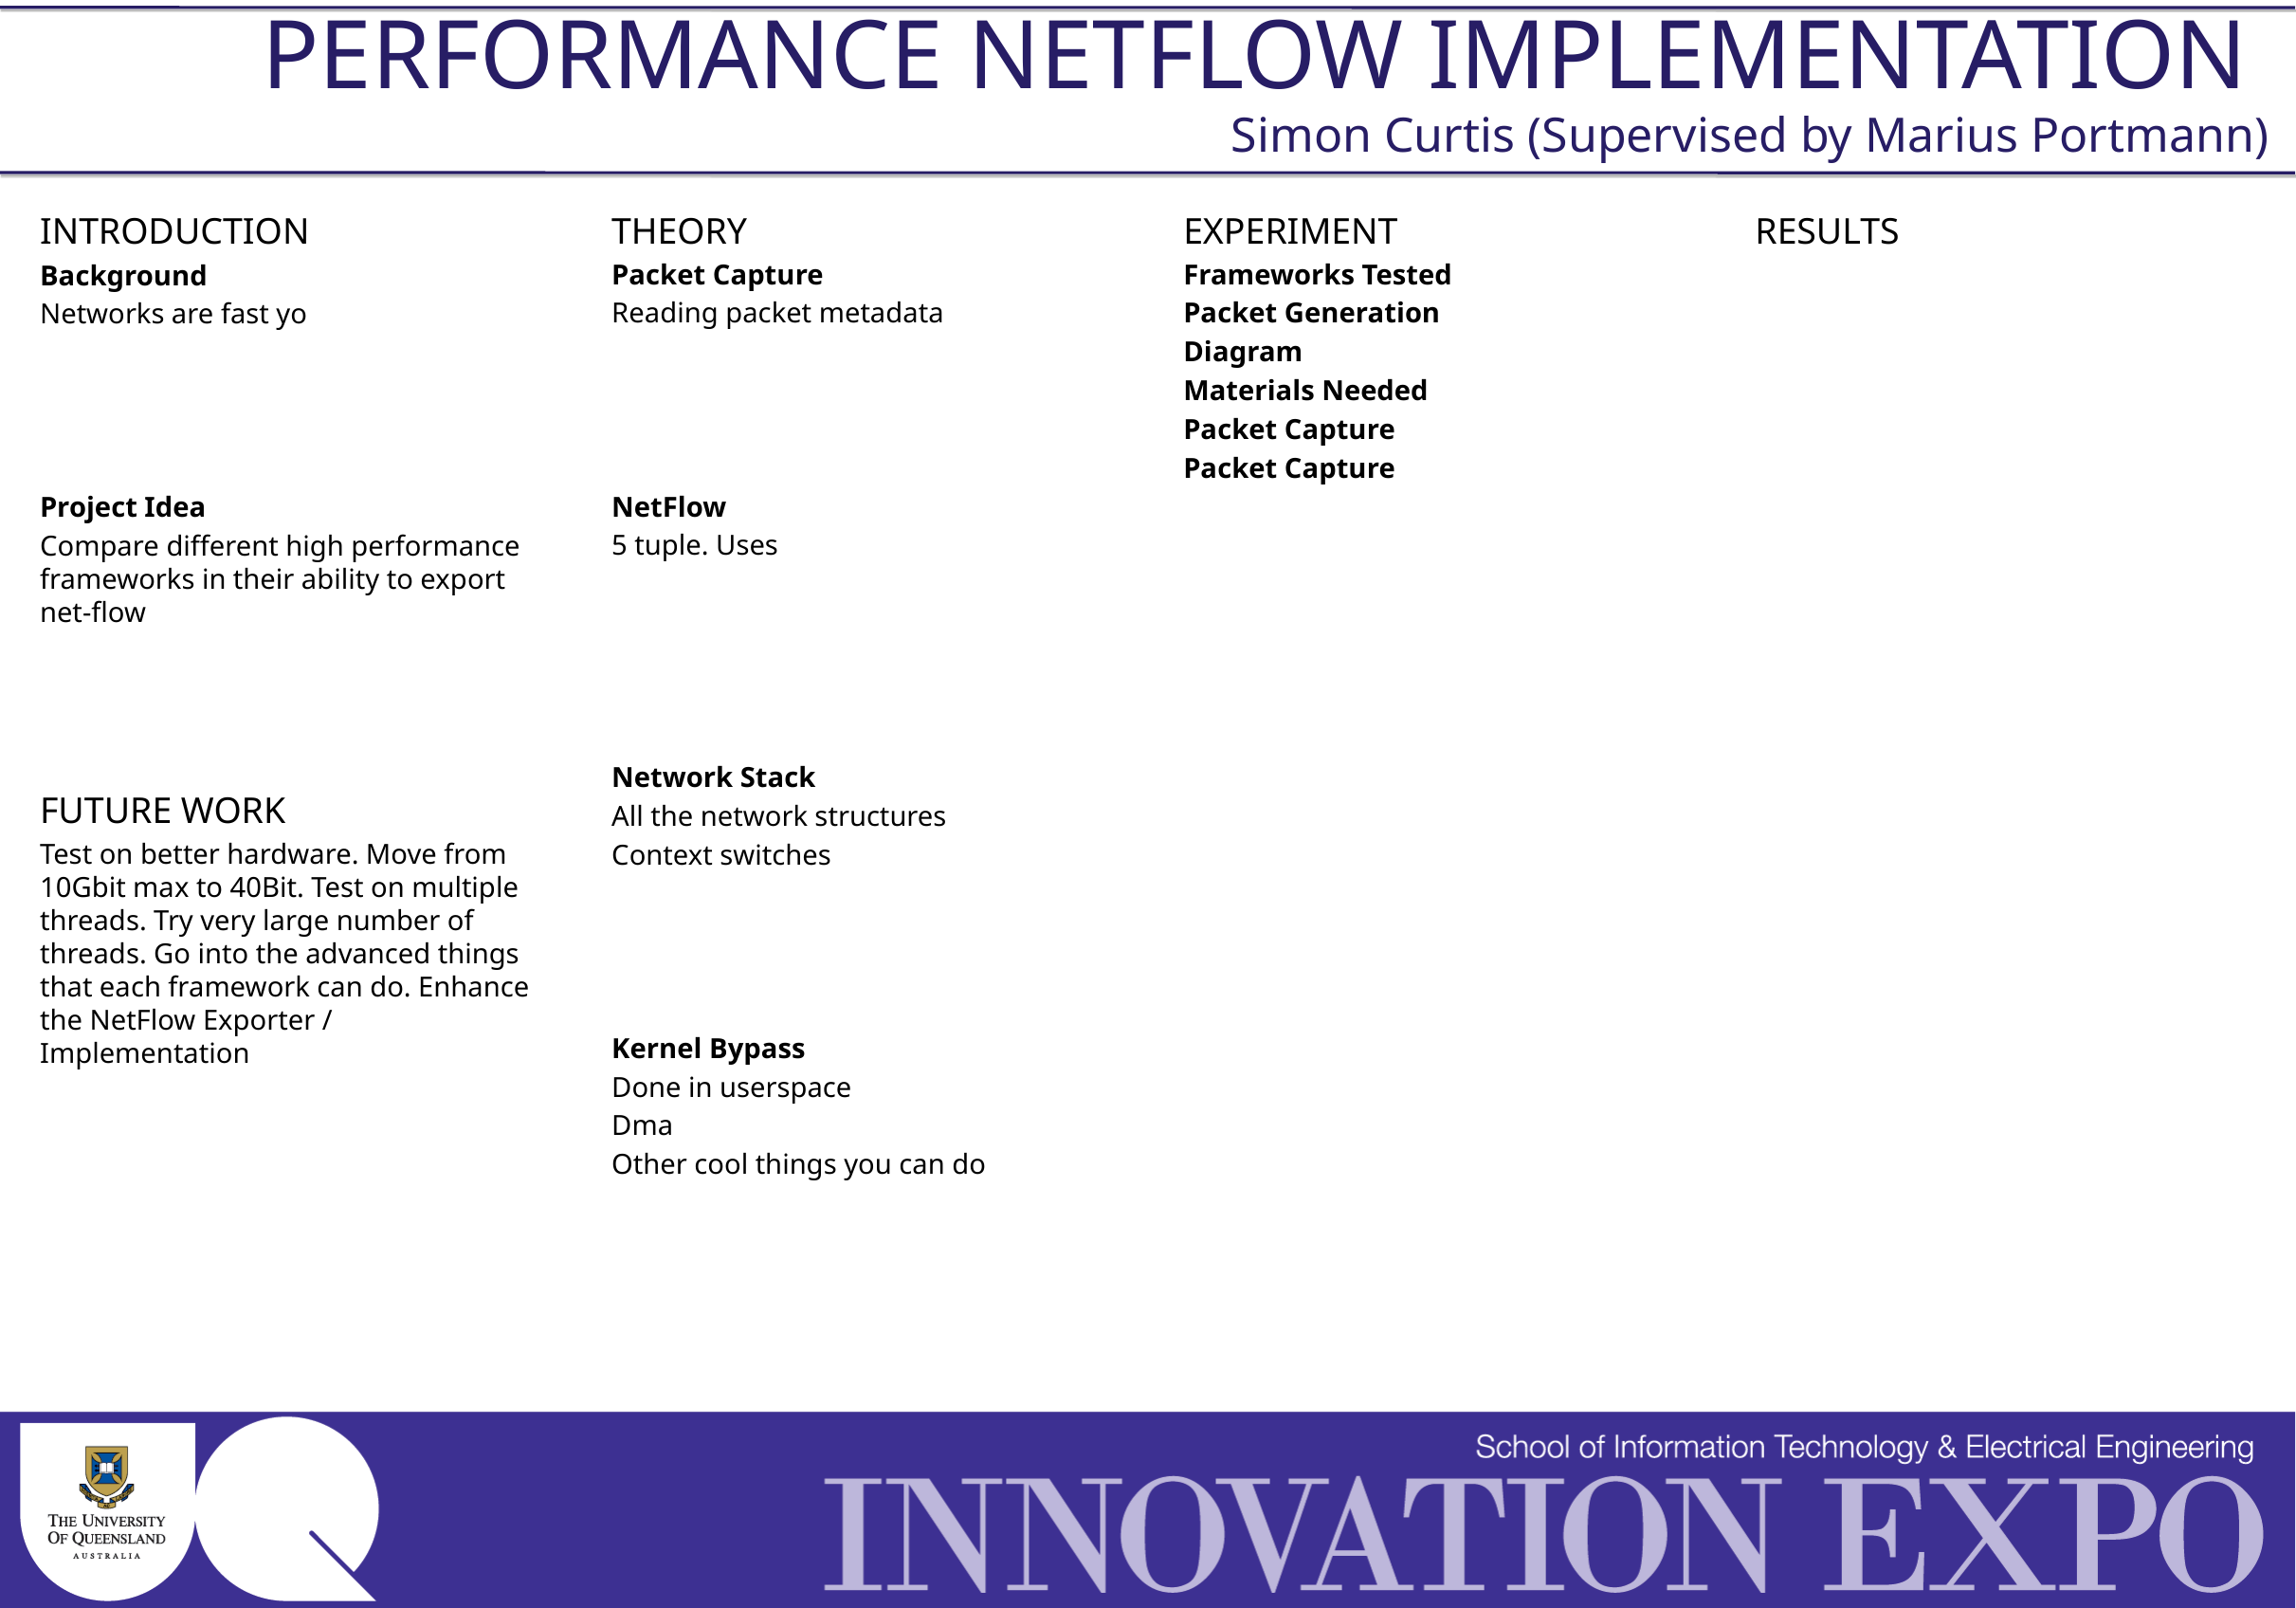

PERFORMANCE NETFLOW IMPLEMENTATION
Simon Curtis (Supervised by Marius Portmann)
# INTRODUCTION
Background
Networks are fast yo
Project Idea
Compare different high performance frameworks in their ability to export net-flow
FUTURE WORK
Test on better hardware. Move from 10Gbit max to 40Bit. Test on multiple threads. Try very large number of threads. Go into the advanced things that each framework can do. Enhance the NetFlow Exporter / Implementation
THEORY
Packet Capture
Reading packet metadata
NetFlow
5 tuple. Uses
Network Stack
All the network structures
Context switches
Kernel Bypass
Done in userspace
Dma
Other cool things you can do
EXPERIMENT
Frameworks Tested
Packet Generation
Diagram
Materials Needed
Packet Capture
Packet Capture
RESULTS